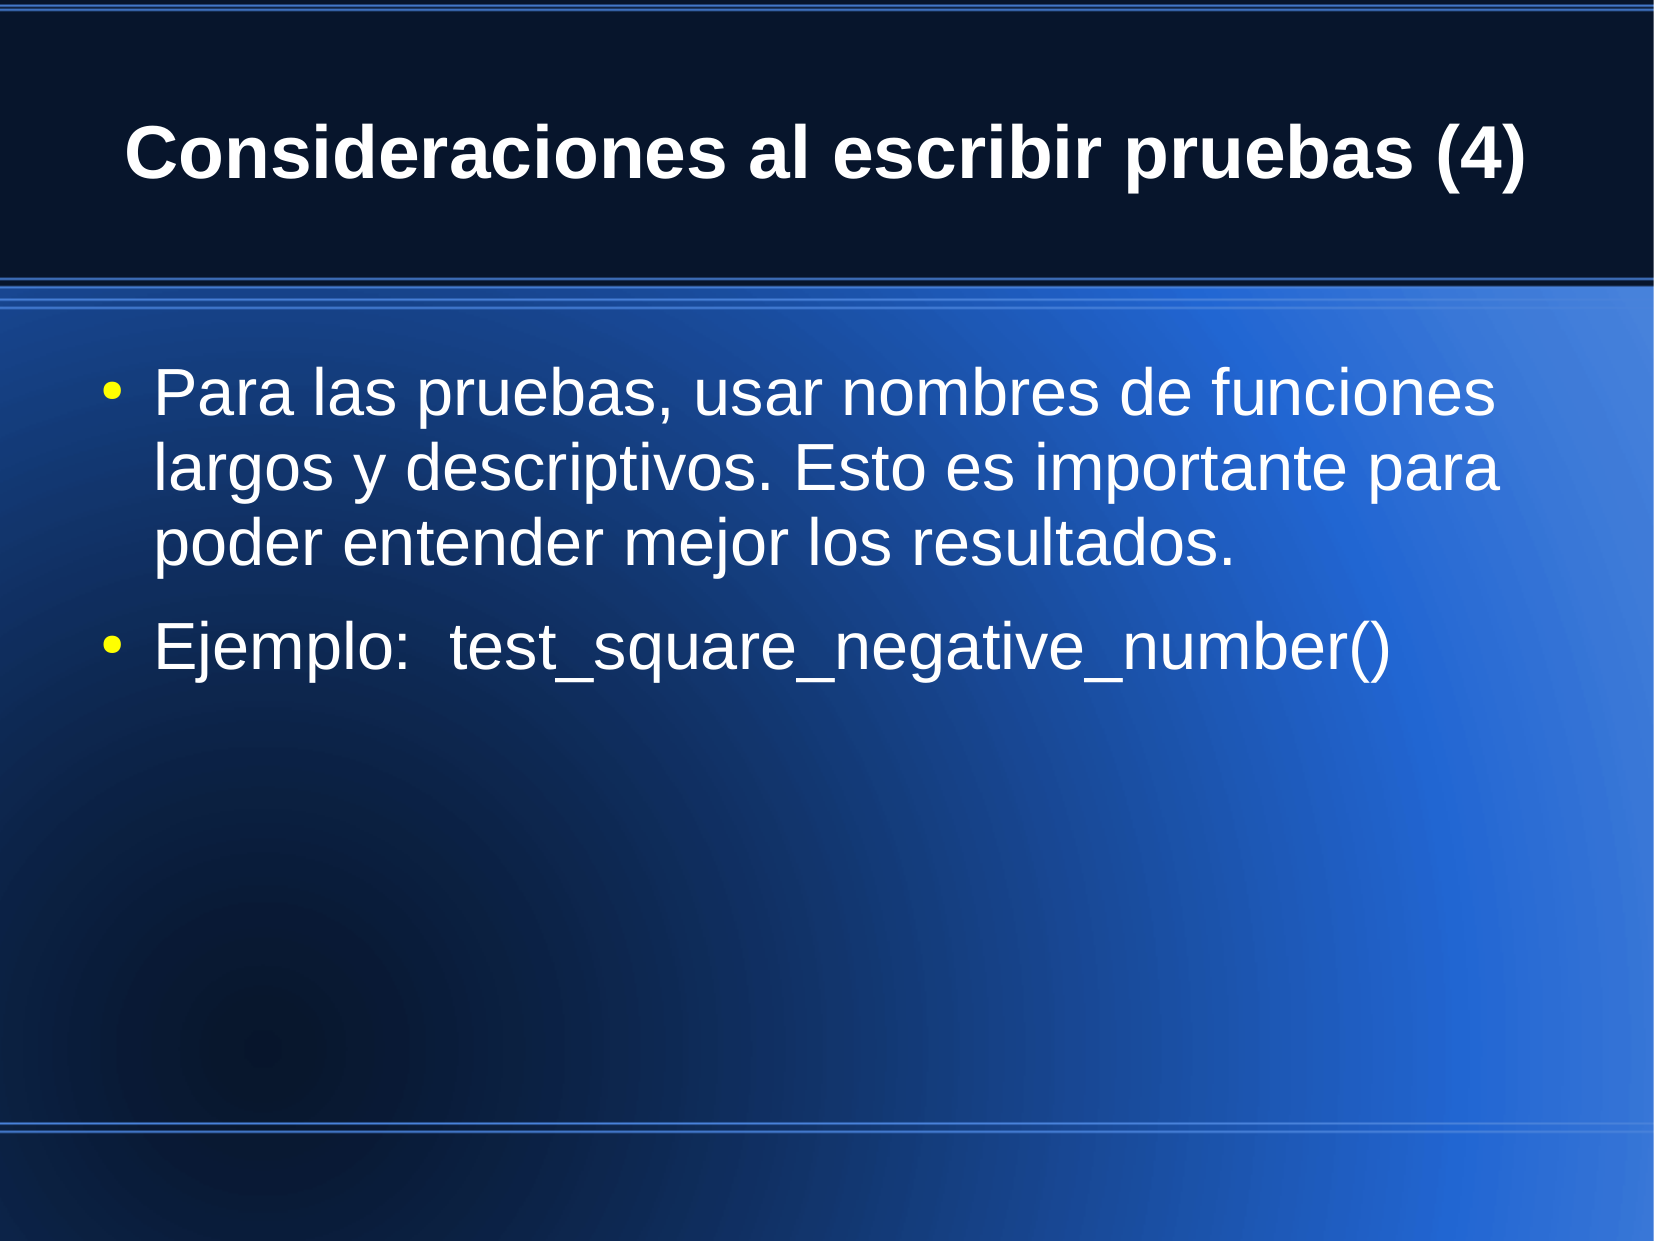

# Consideraciones al escribir pruebas (4)
Para las pruebas, usar nombres de funciones largos y descriptivos. Esto es importante para poder entender mejor los resultados.
Ejemplo: test_square_negative_number()